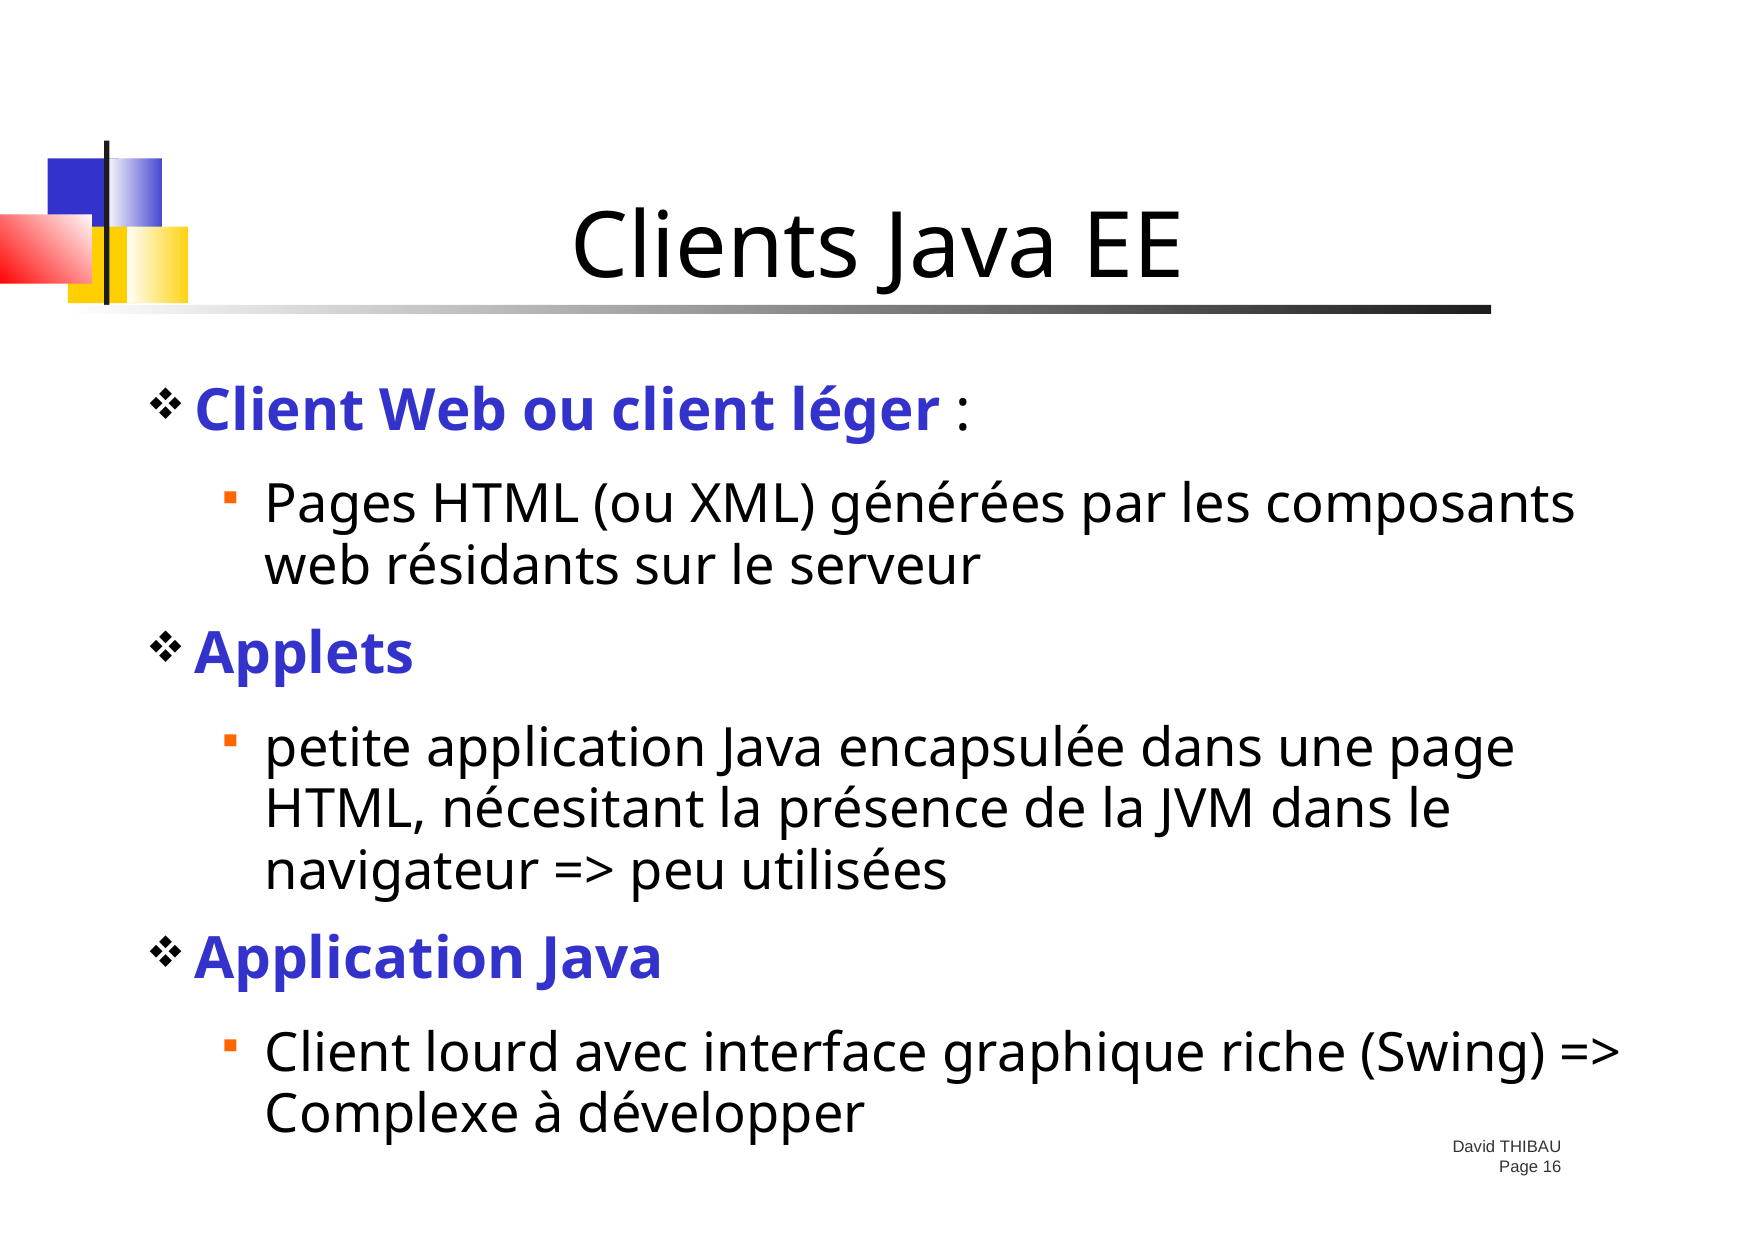

# Clients Java EE
Client Web ou client léger :
Pages HTML (ou XML) générées par les composants web résidants sur le serveur
Applets
petite application Java encapsulée dans une page HTML, nécesitant la présence de la JVM dans le navigateur => peu utilisées
Application Java
Client lourd avec interface graphique riche (Swing) => Complexe à développer